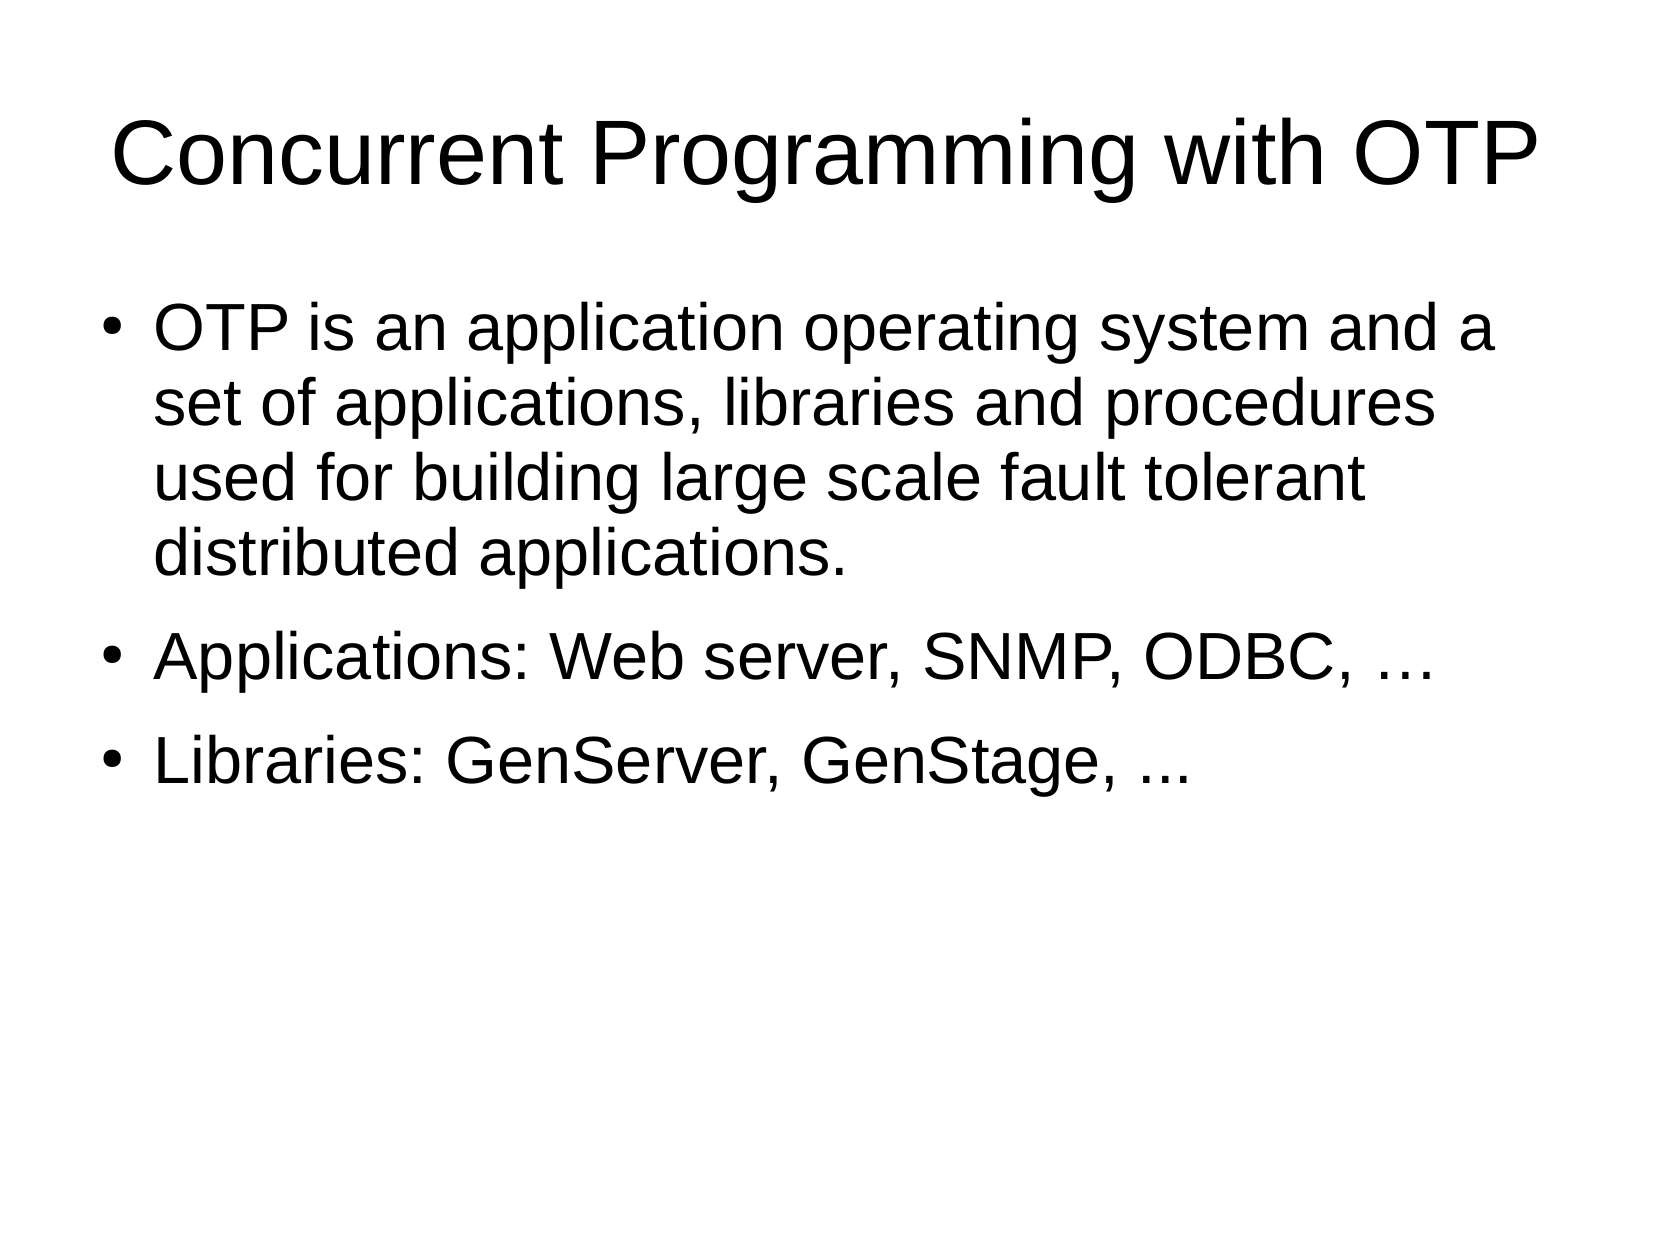

# Concurrent Programming with OTP
OTP is an application operating system and a set of applications, libraries and procedures used for building large scale fault tolerant distributed applications.
Applications: Web server, SNMP, ODBC, …
Libraries: GenServer, GenStage, ...